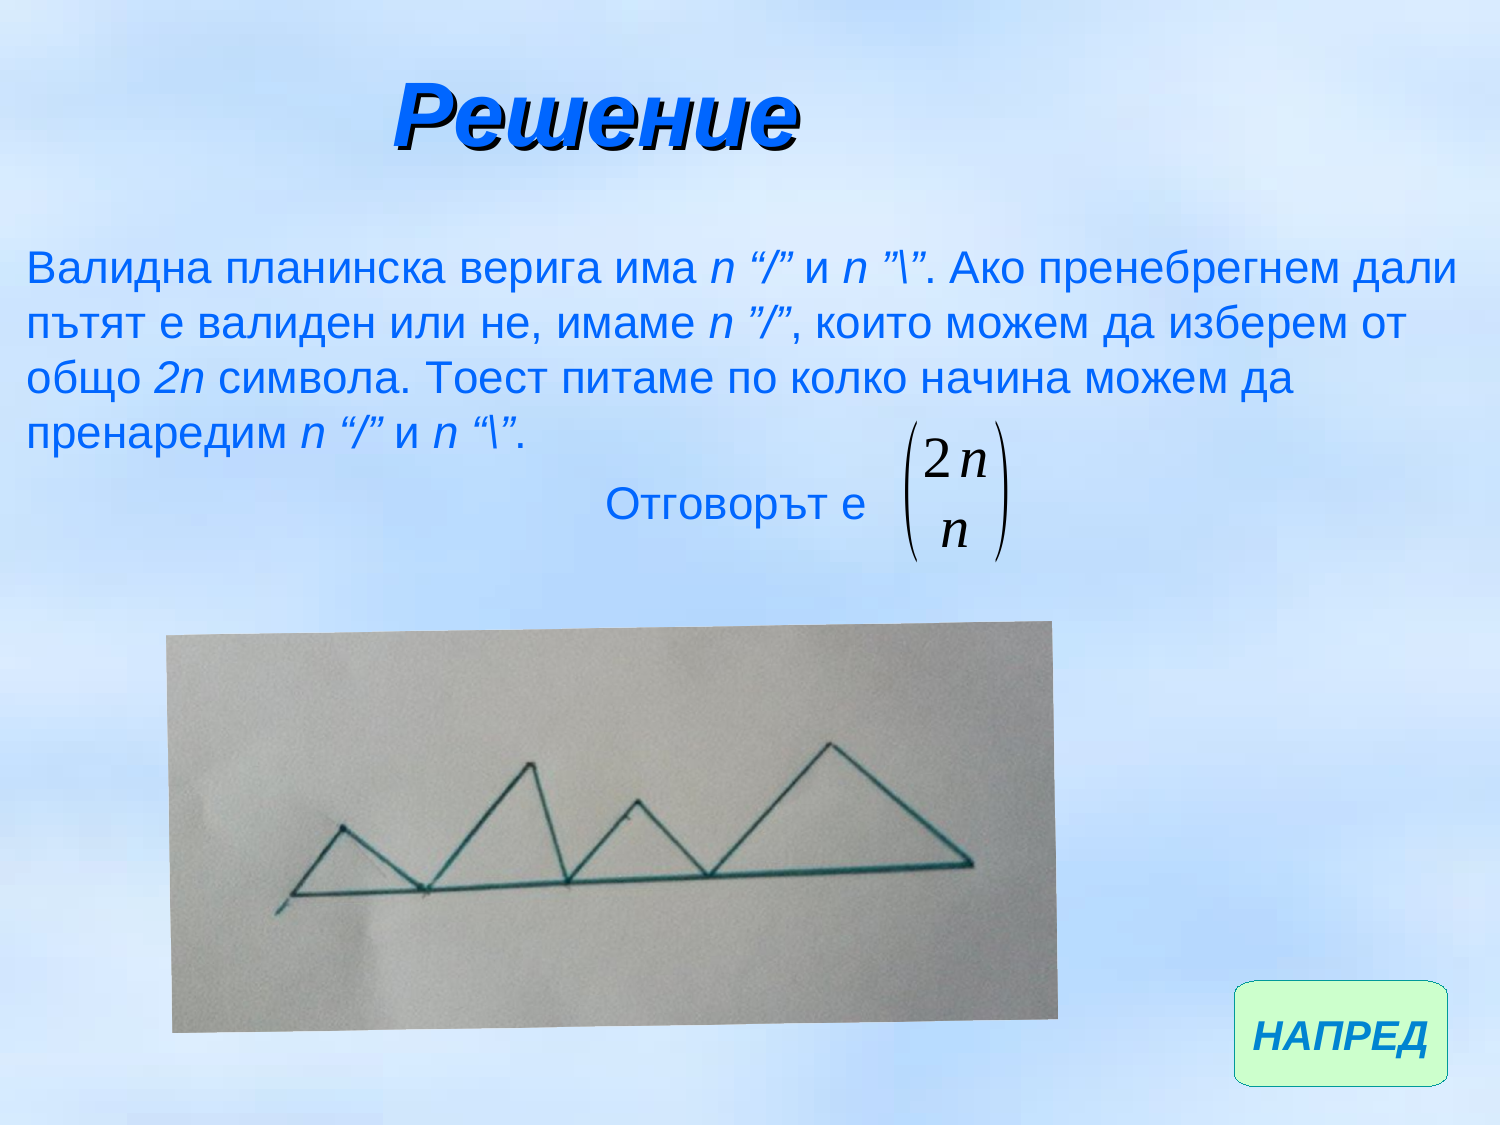

Решение
# Валидна планинска верига има n “/” и n ”\”. Ако пренебрегнем дали пътят е валиден или не, имаме n ”/”, които можем да изберем от общо 2n символа. Тоест питаме по колко начина можем да пренаредим n “/” и n “\”.
Oтговорът е
НАПРЕД